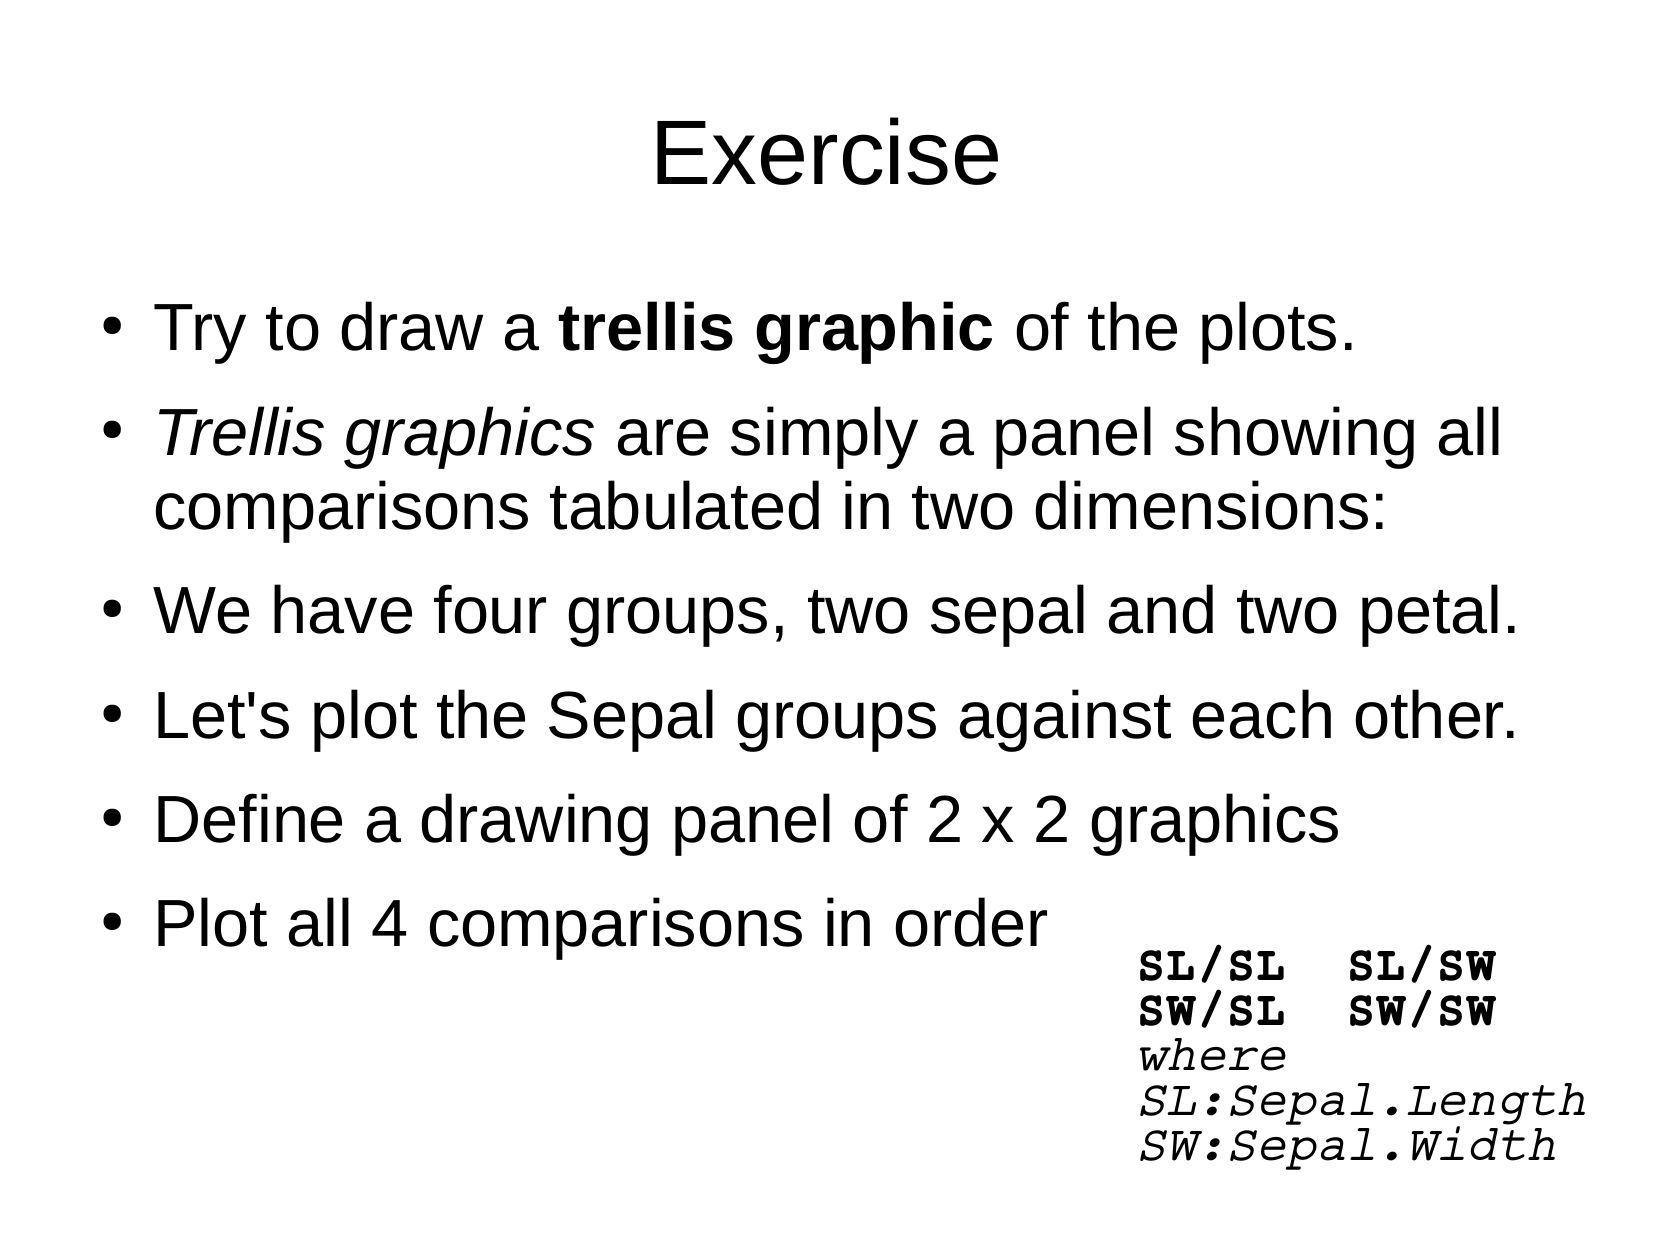

# Exercise
Try to draw a trellis graphic of the plots.
Trellis graphics are simply a panel showing all comparisons tabulated in two dimensions:
We have four groups, two sepal and two petal.
Let's plot the Sepal groups against each other.
Define a drawing panel of 2 x 2 graphics
Plot all 4 comparisons in order
SL/SL SL/SW
SW/SL SW/SW
where
SL:Sepal.Length
SW:Sepal.Width